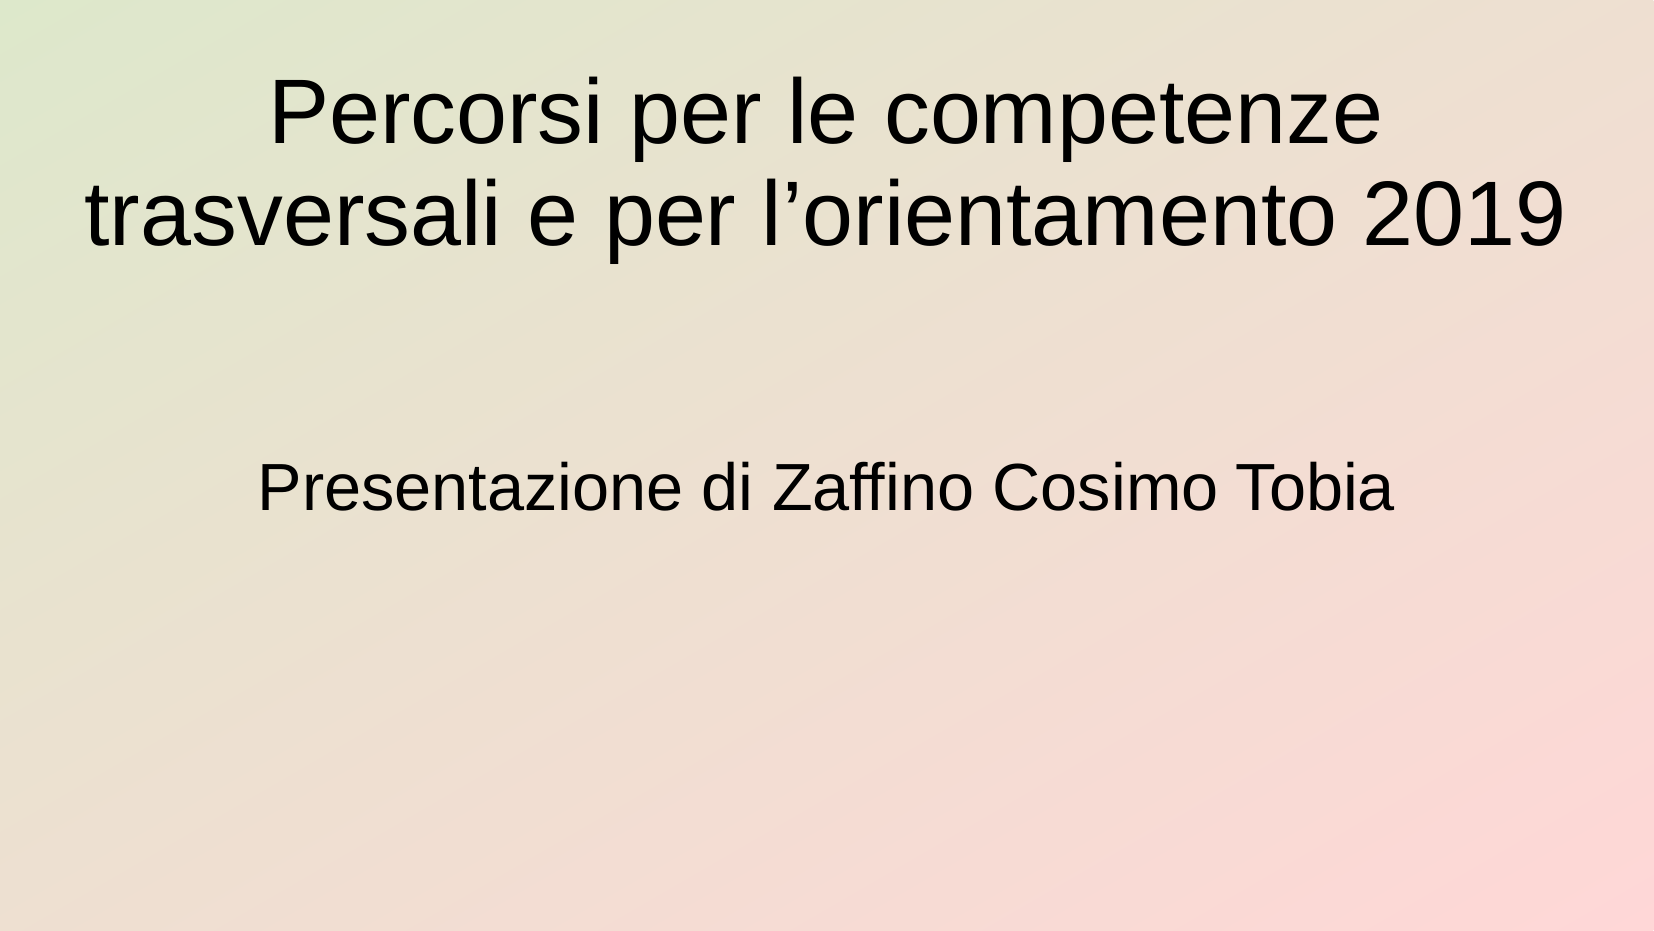

# Percorsi per le competenze trasversali e per l’orientamento 2019
Presentazione di Zaffino Cosimo Tobia